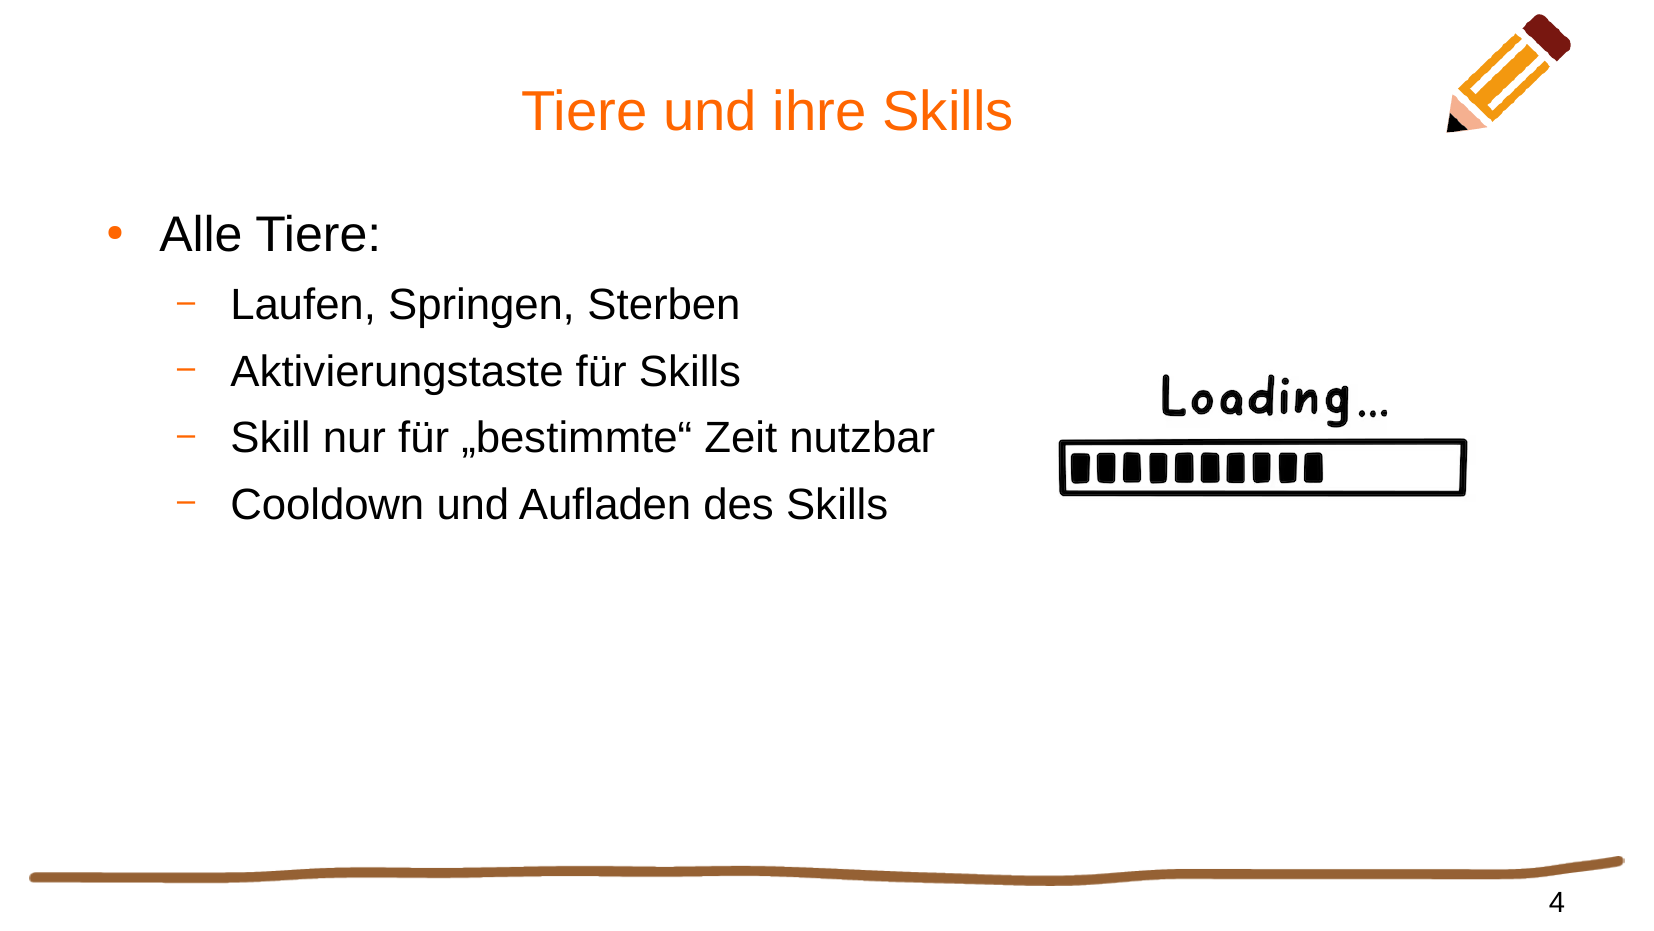

# Tiere und ihre Skills
Alle Tiere:
Laufen, Springen, Sterben
Aktivierungstaste für Skills
Skill nur für „bestimmte“ Zeit nutzbar
Cooldown und Aufladen des Skills
4